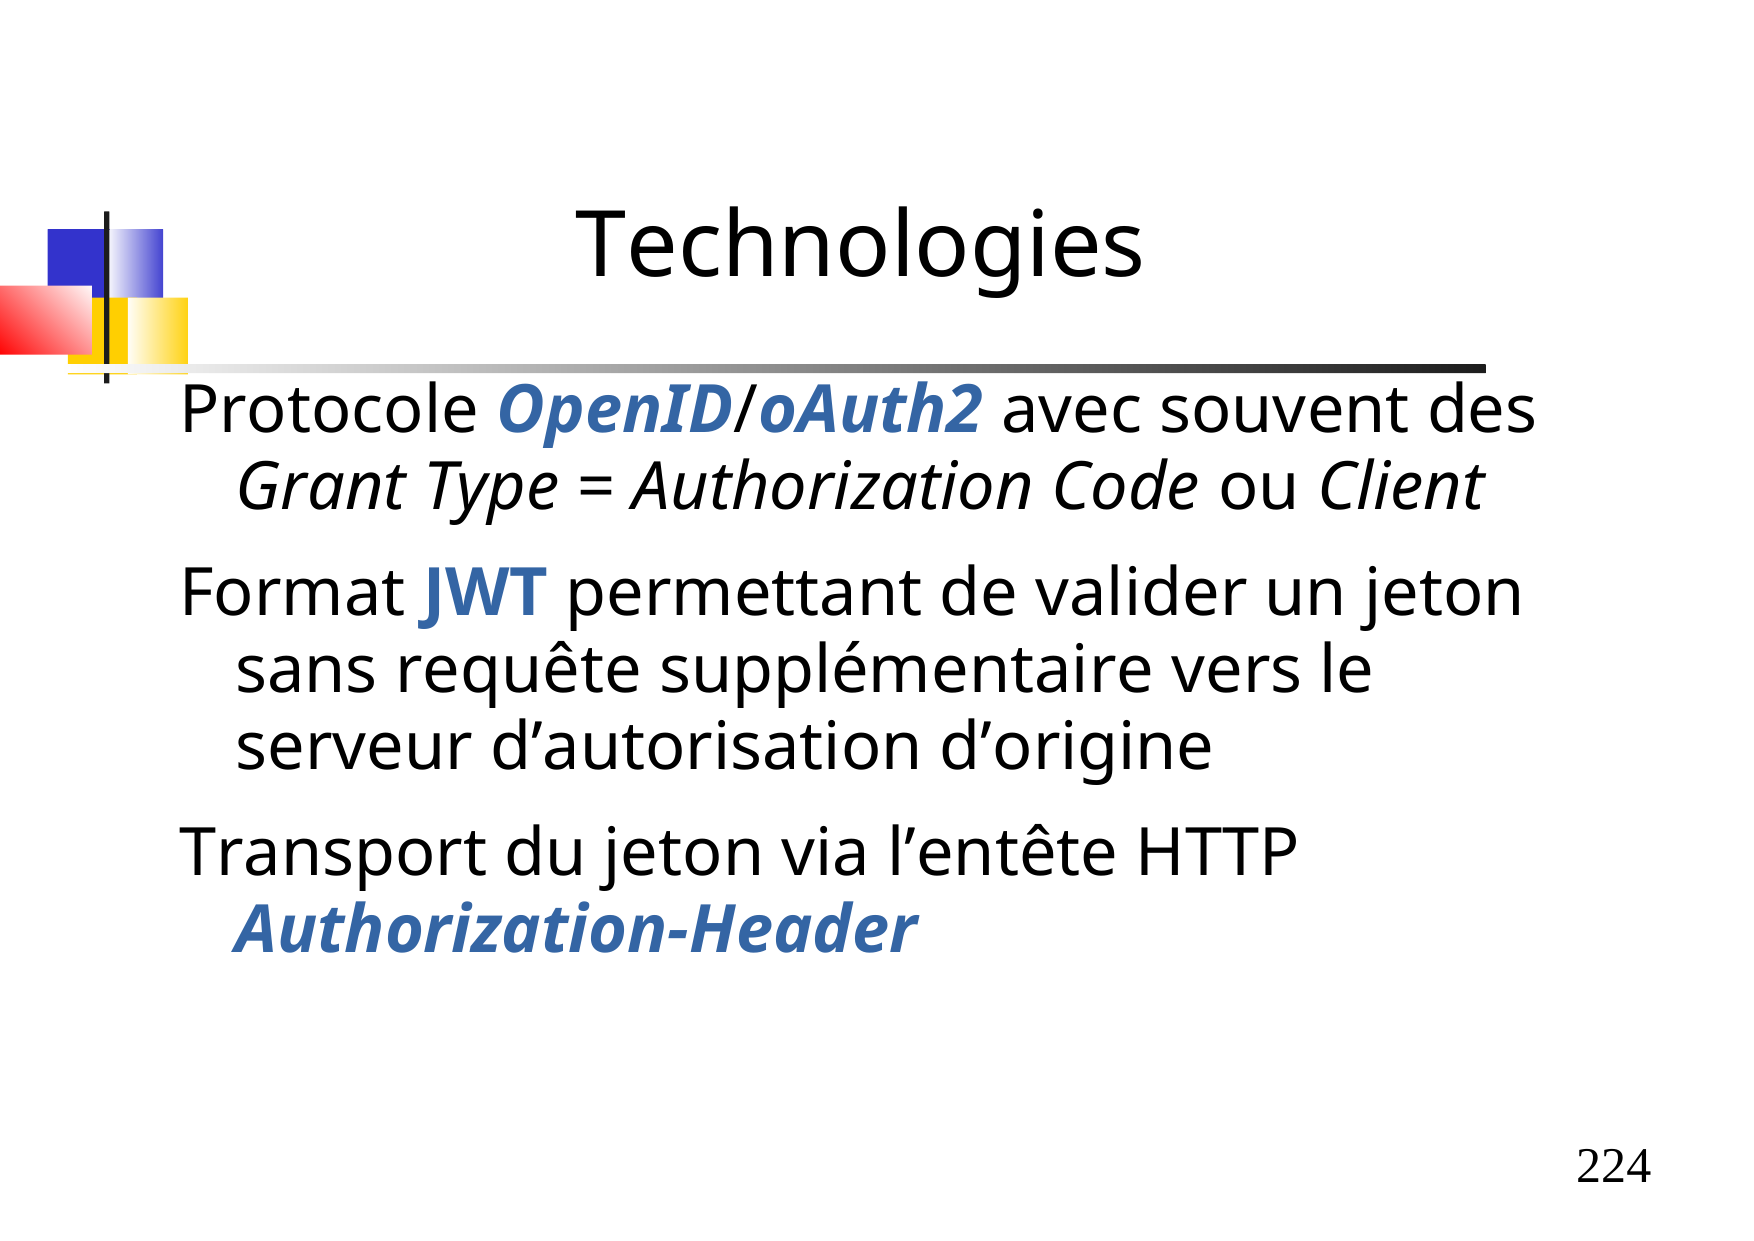

# Technologies
Protocole OpenID/oAuth2 avec souvent des Grant Type = Authorization Code ou Client
Format JWT permettant de valider un jeton sans requête supplémentaire vers le serveur d’autorisation d’origine
Transport du jeton via l’entête HTTP Authorization-Header